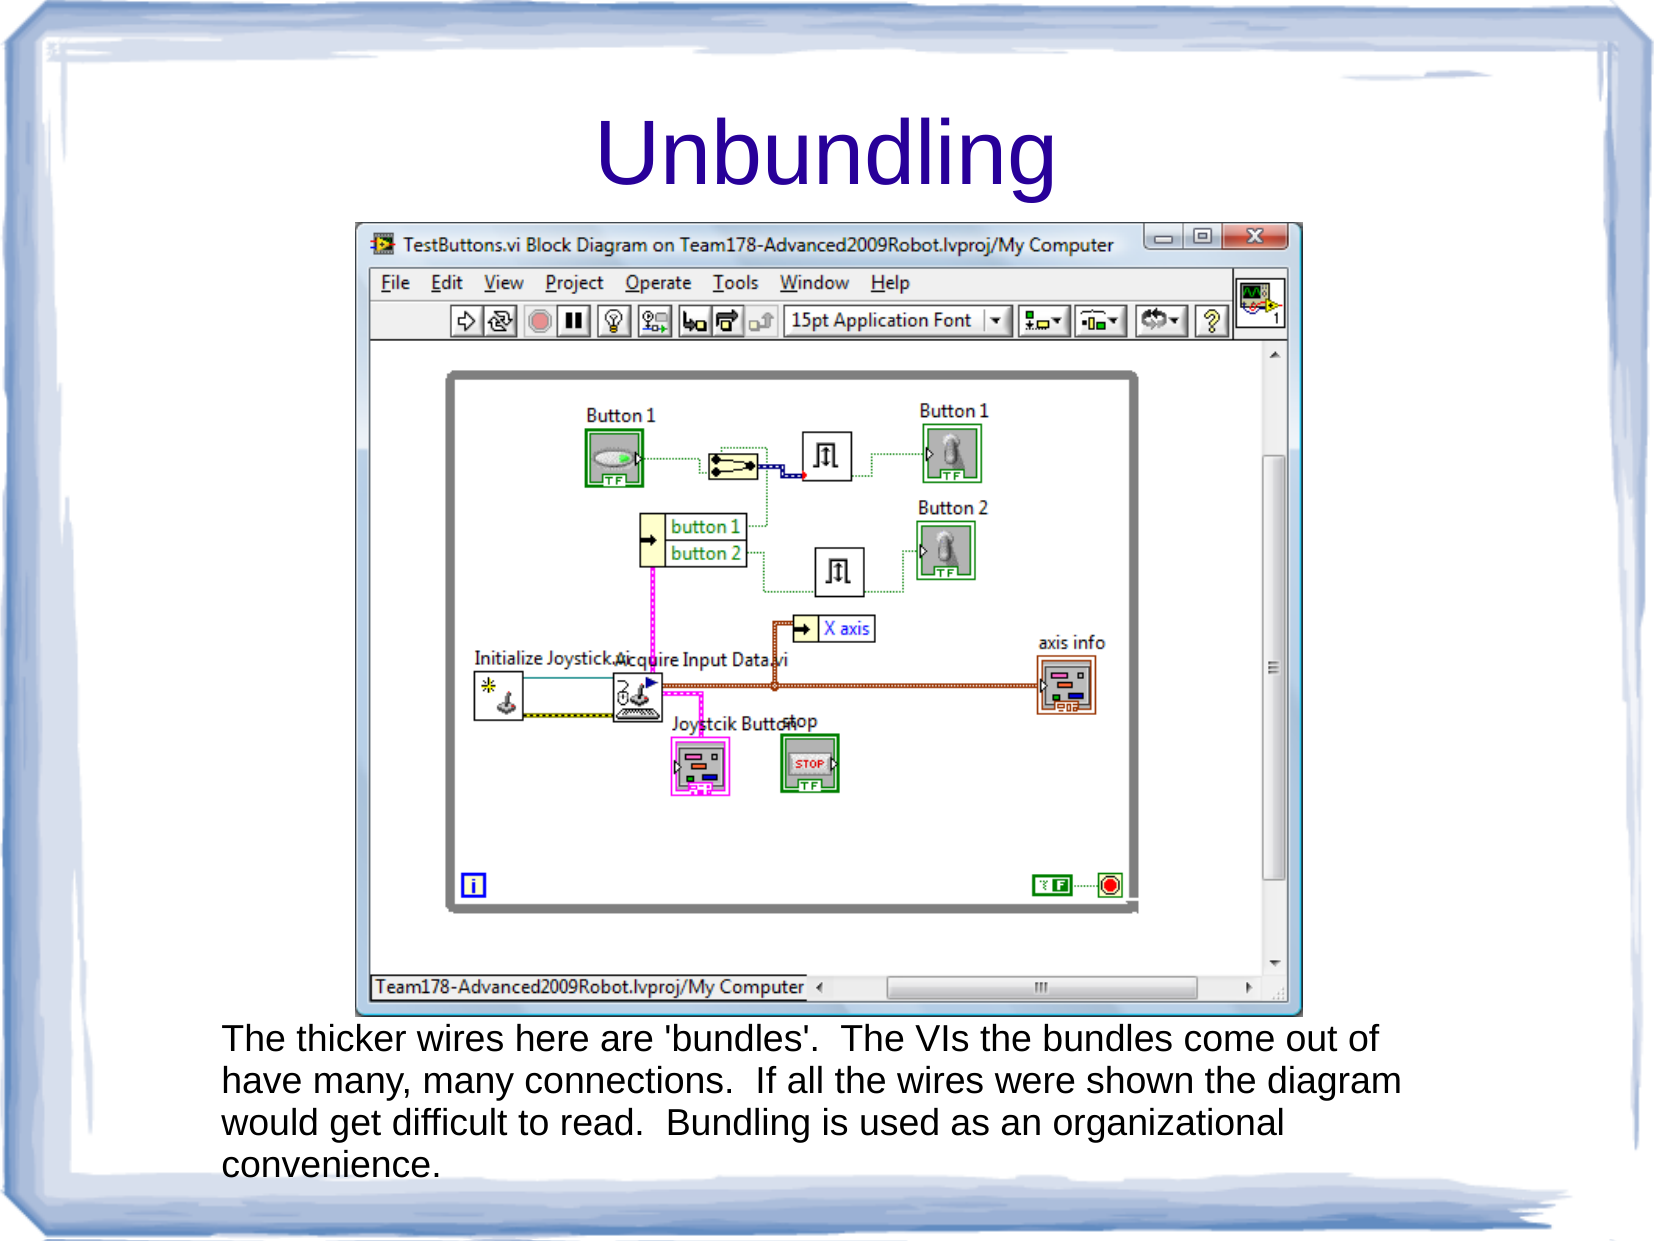

# Unbundling
Fontwork
The thicker wires here are 'bundles'. The VIs the bundles come out of have many, many connections. If all the wires were shown the diagram would get difficult to read. Bundling is used as an organizational convenience.